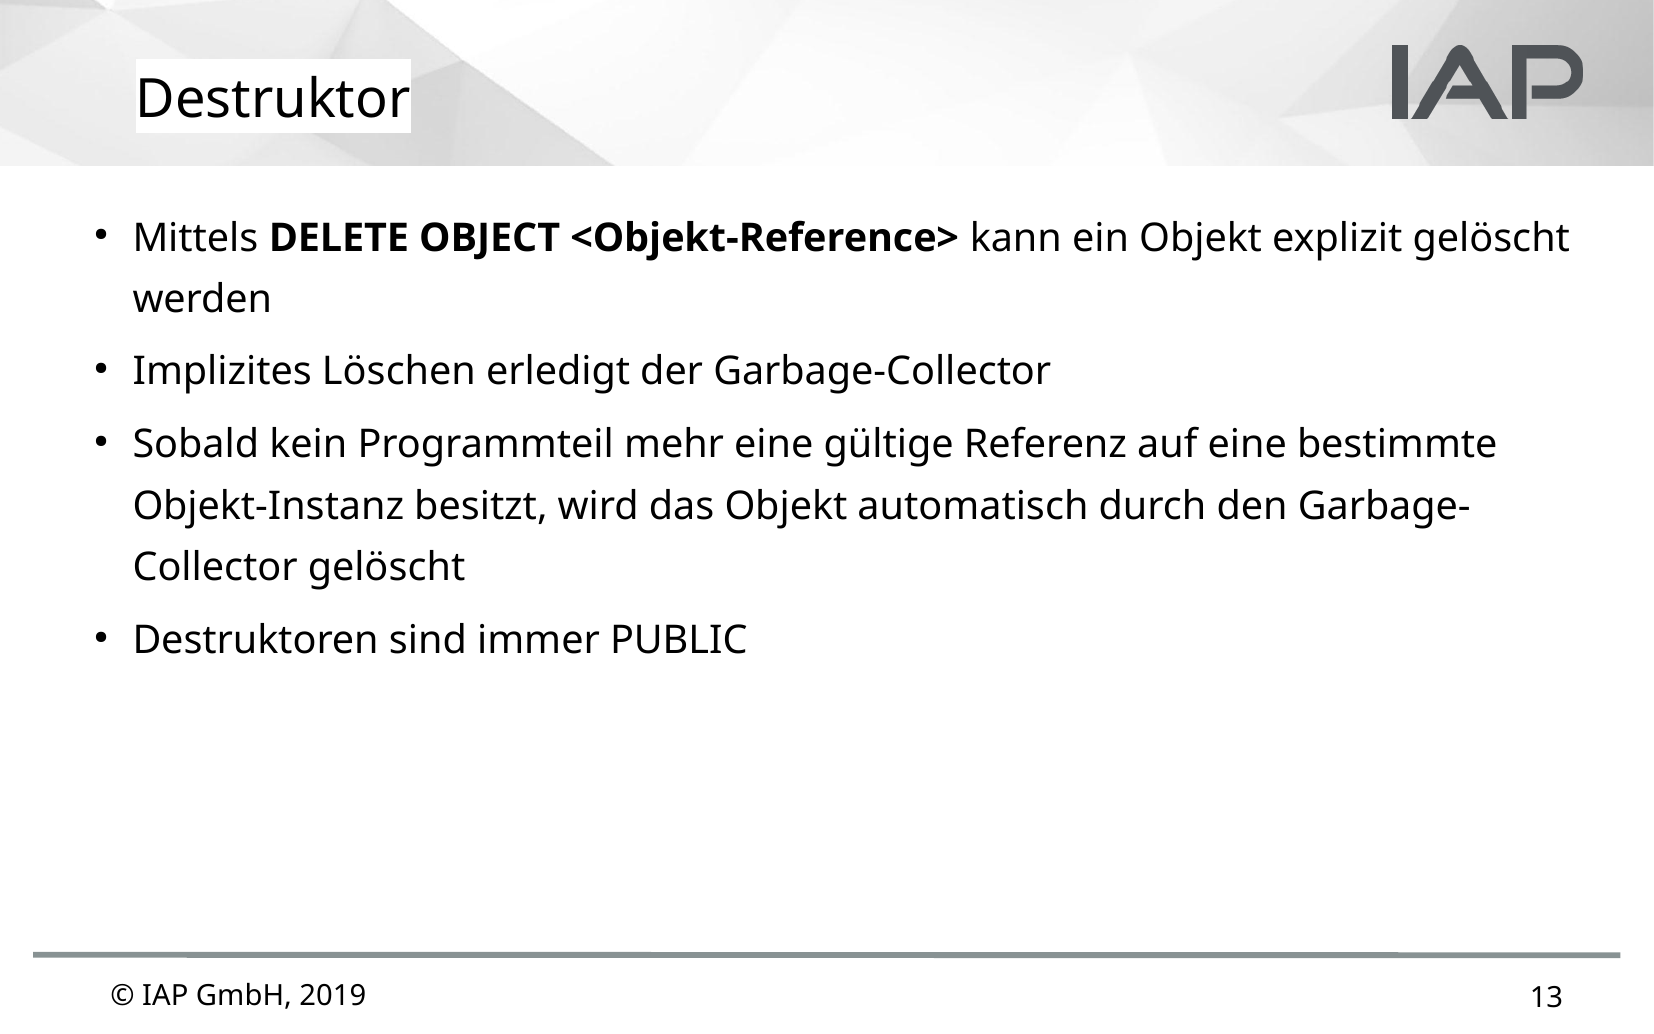

# Destruktor
Mittels DELETE OBJECT <Objekt-Reference> kann ein Objekt explizit gelöscht werden
Implizites Löschen erledigt der Garbage-Collector
Sobald kein Programmteil mehr eine gültige Referenz auf eine bestimmte Objekt-Instanz besitzt, wird das Objekt automatisch durch den Garbage-Collector gelöscht
Destruktoren sind immer PUBLIC
© IAP GmbH, 2019
13